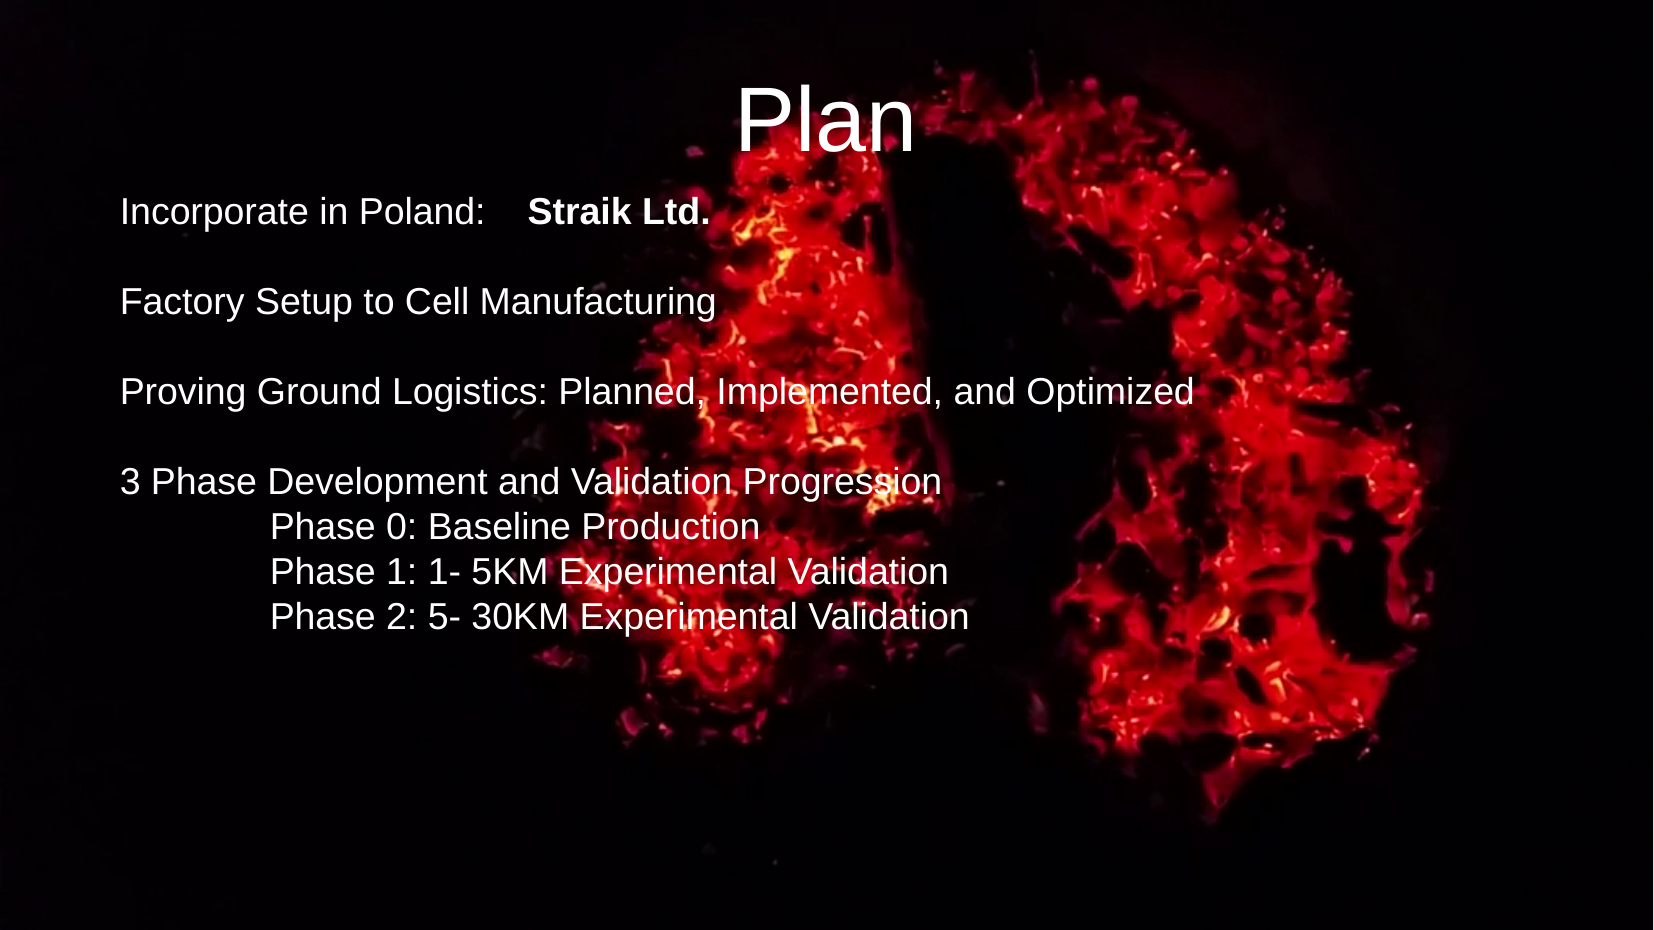

Plan
Incorporate in Poland: Straik Ltd.
Factory Setup to Cell Manufacturing
Proving Ground Logistics: Planned, Implemented, and Optimized
3 Phase Development and Validation Progression
	Phase 0: Baseline Production
	Phase 1: 1- 5KM Experimental Validation
	Phase 2: 5- 30KM Experimental Validation